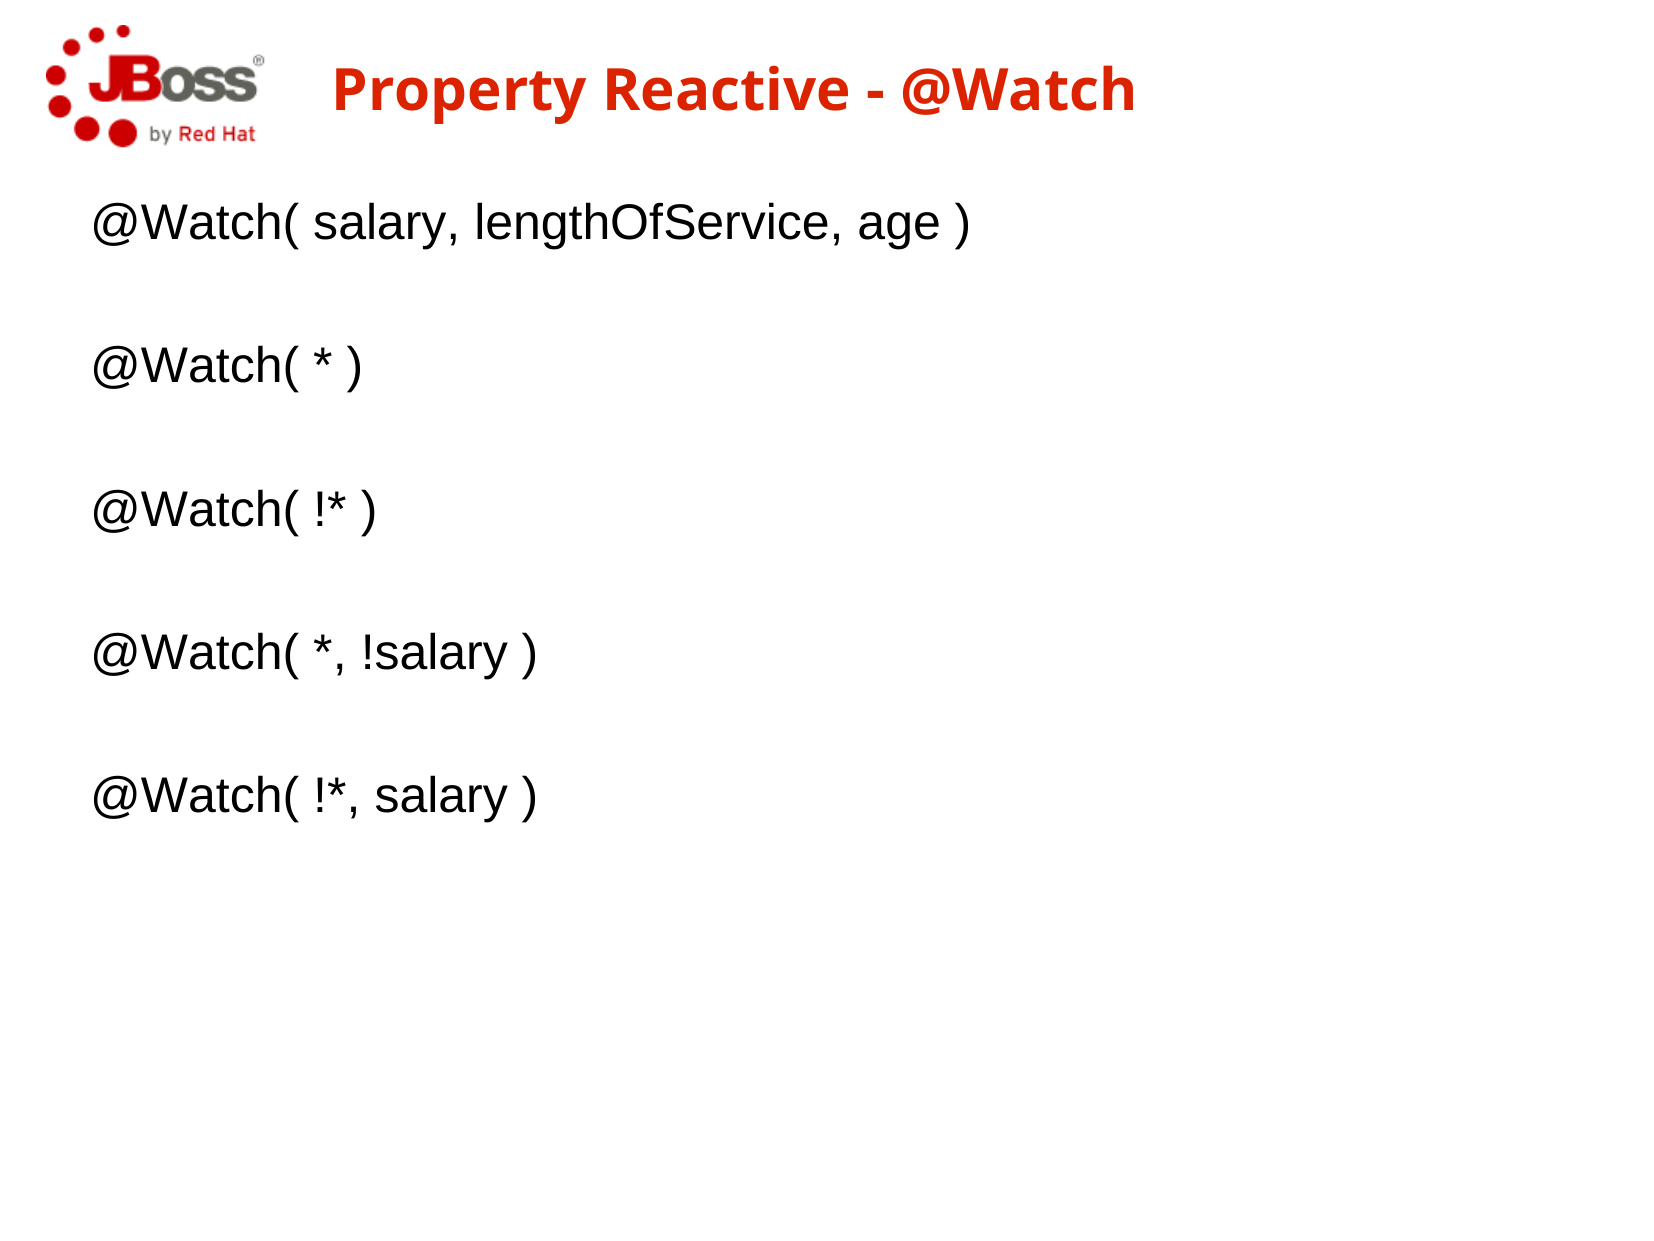

# Property Reactive - @Watch
@Watch( salary, lengthOfService, age )
@Watch( * )
@Watch( !* )
@Watch( *, !salary )
@Watch( !*, salary )